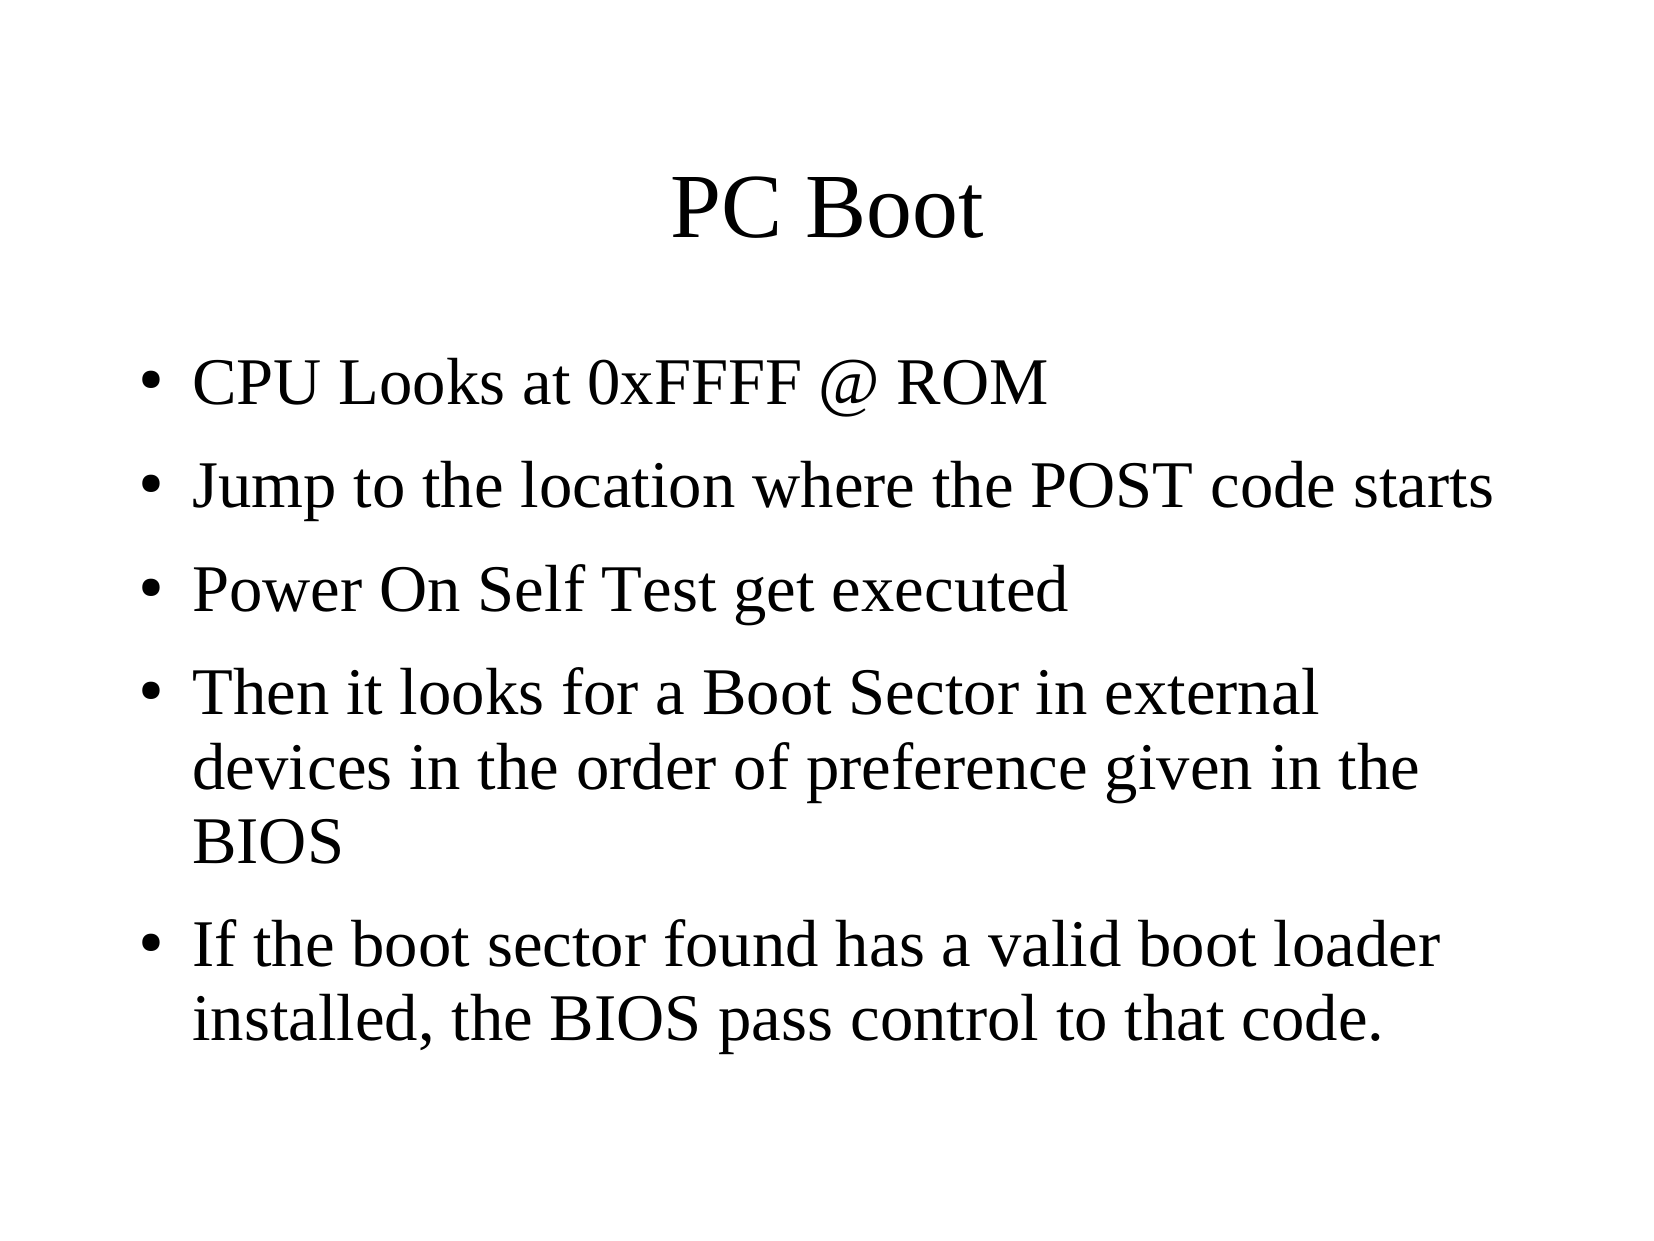

# PC Boot
CPU Looks at 0xFFFF @ ROM
Jump to the location where the POST code starts
Power On Self Test get executed
Then it looks for a Boot Sector in external devices in the order of preference given in the BIOS
If the boot sector found has a valid boot loader installed, the BIOS pass control to that code.